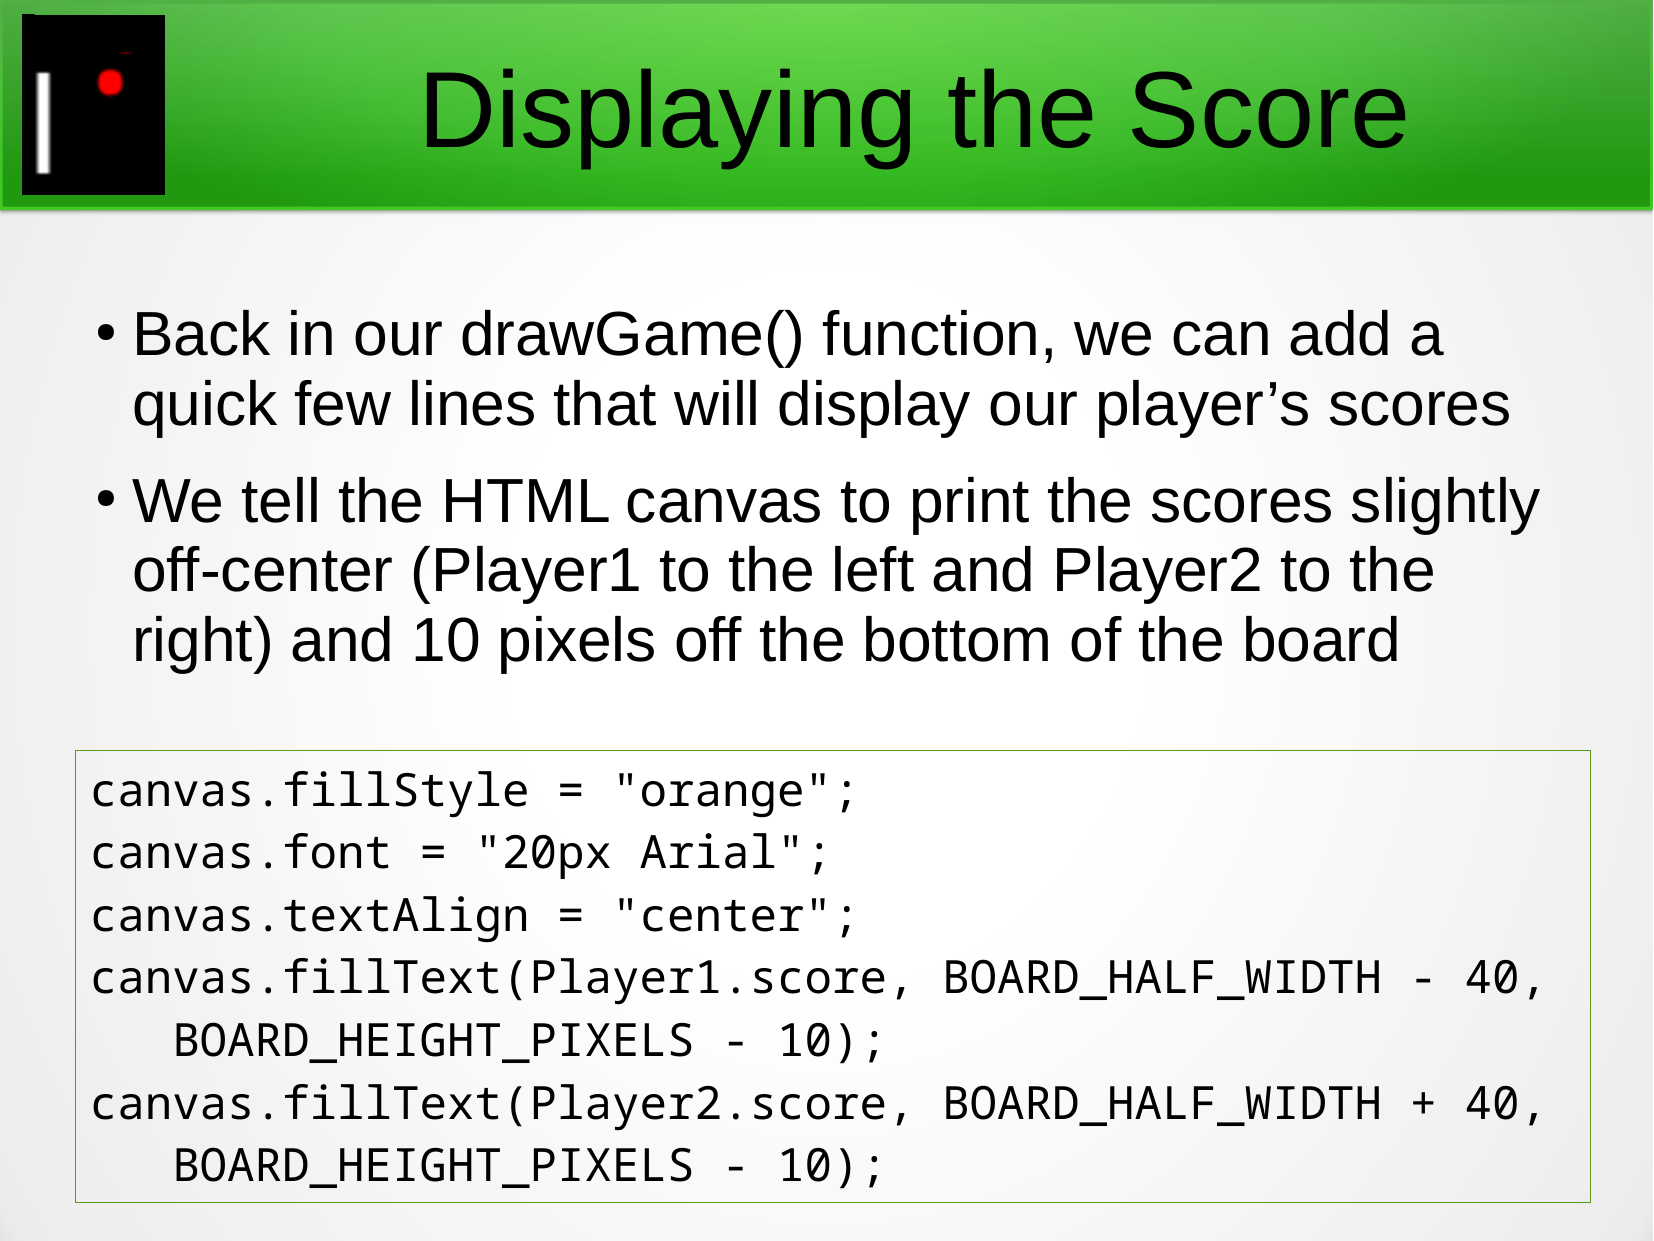

# Displaying the Score
Back in our drawGame() function, we can add a quick few lines that will display our player’s scores
We tell the HTML canvas to print the scores slightly off-center (Player1 to the left and Player2 to the right) and 10 pixels off the bottom of the board
canvas.fillStyle = "orange";
canvas.font = "20px Arial";
canvas.textAlign = "center";
canvas.fillText(Player1.score, BOARD_HALF_WIDTH - 40, BOARD_HEIGHT_PIXELS - 10);
canvas.fillText(Player2.score, BOARD_HALF_WIDTH + 40, BOARD_HEIGHT_PIXELS - 10);